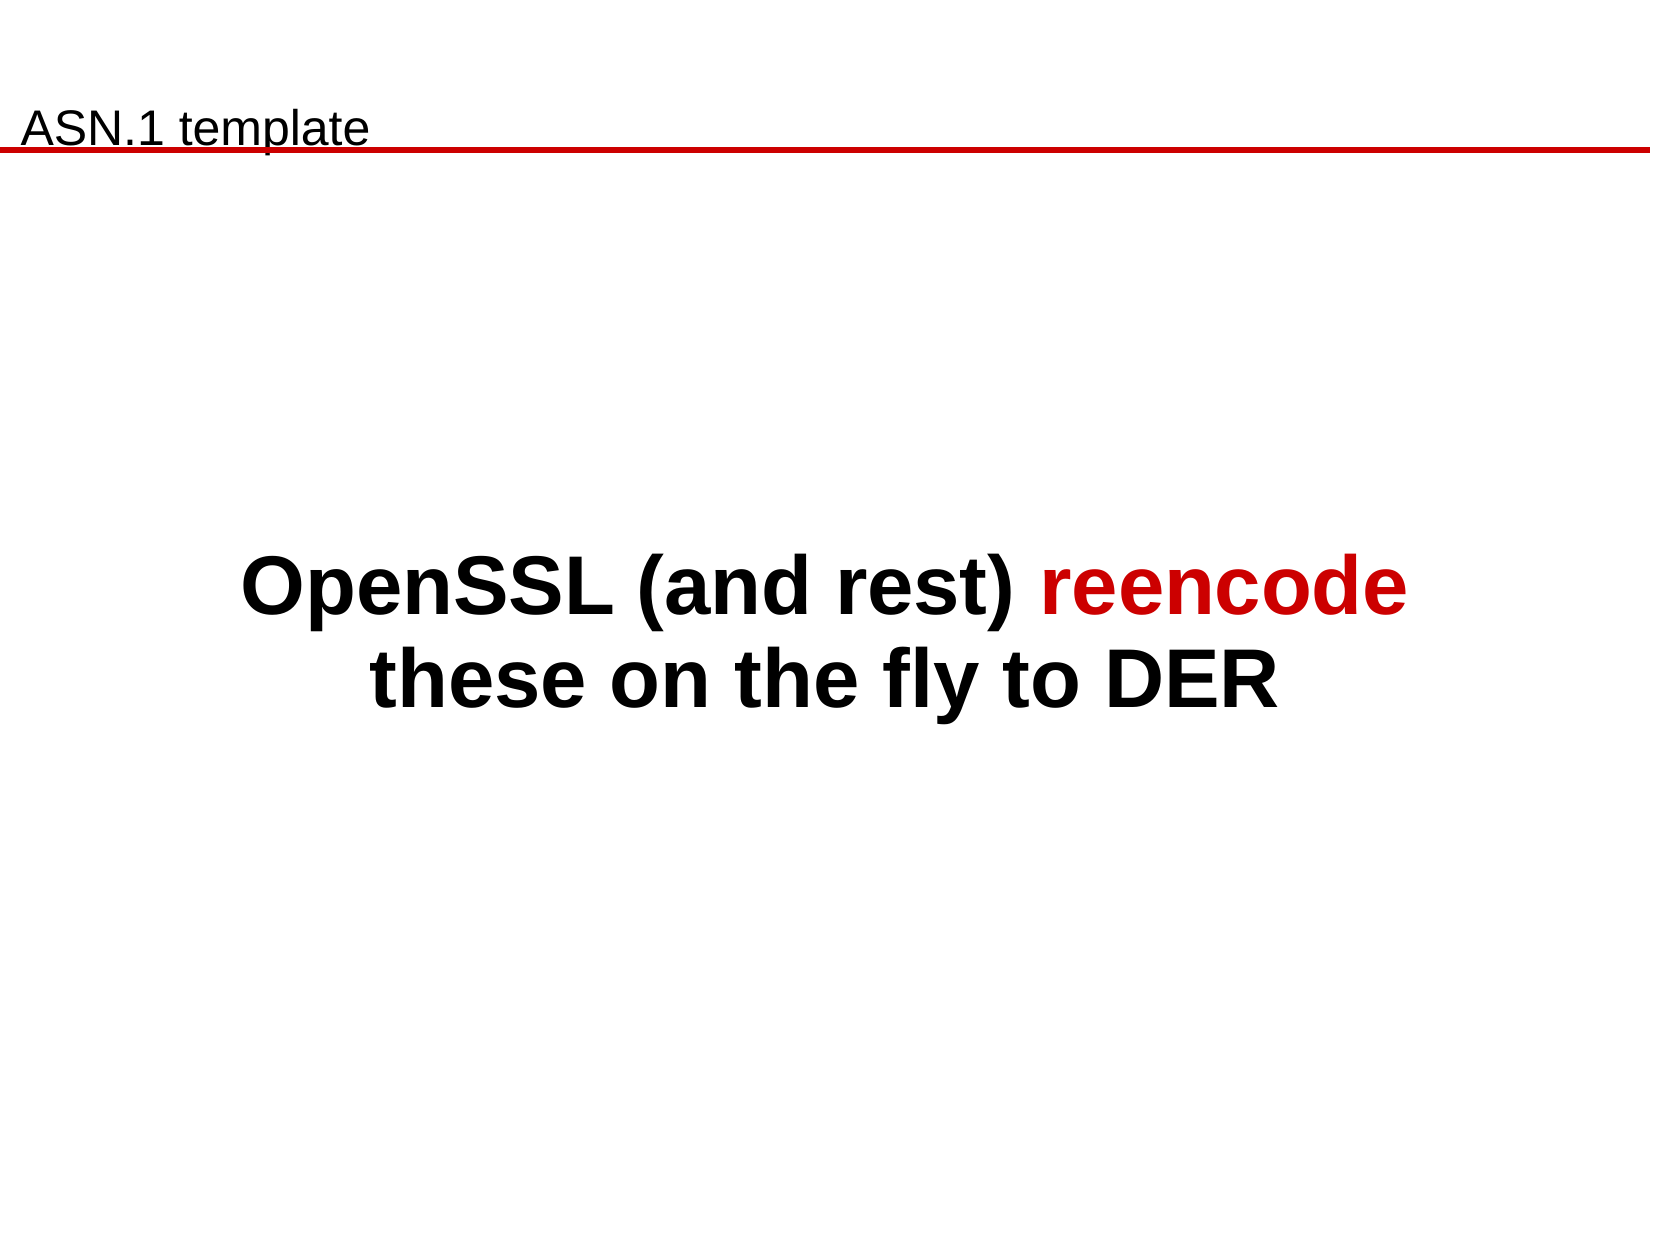

#
ASN.1 template
OpenSSL (and rest) reencode
these on the fly to DER